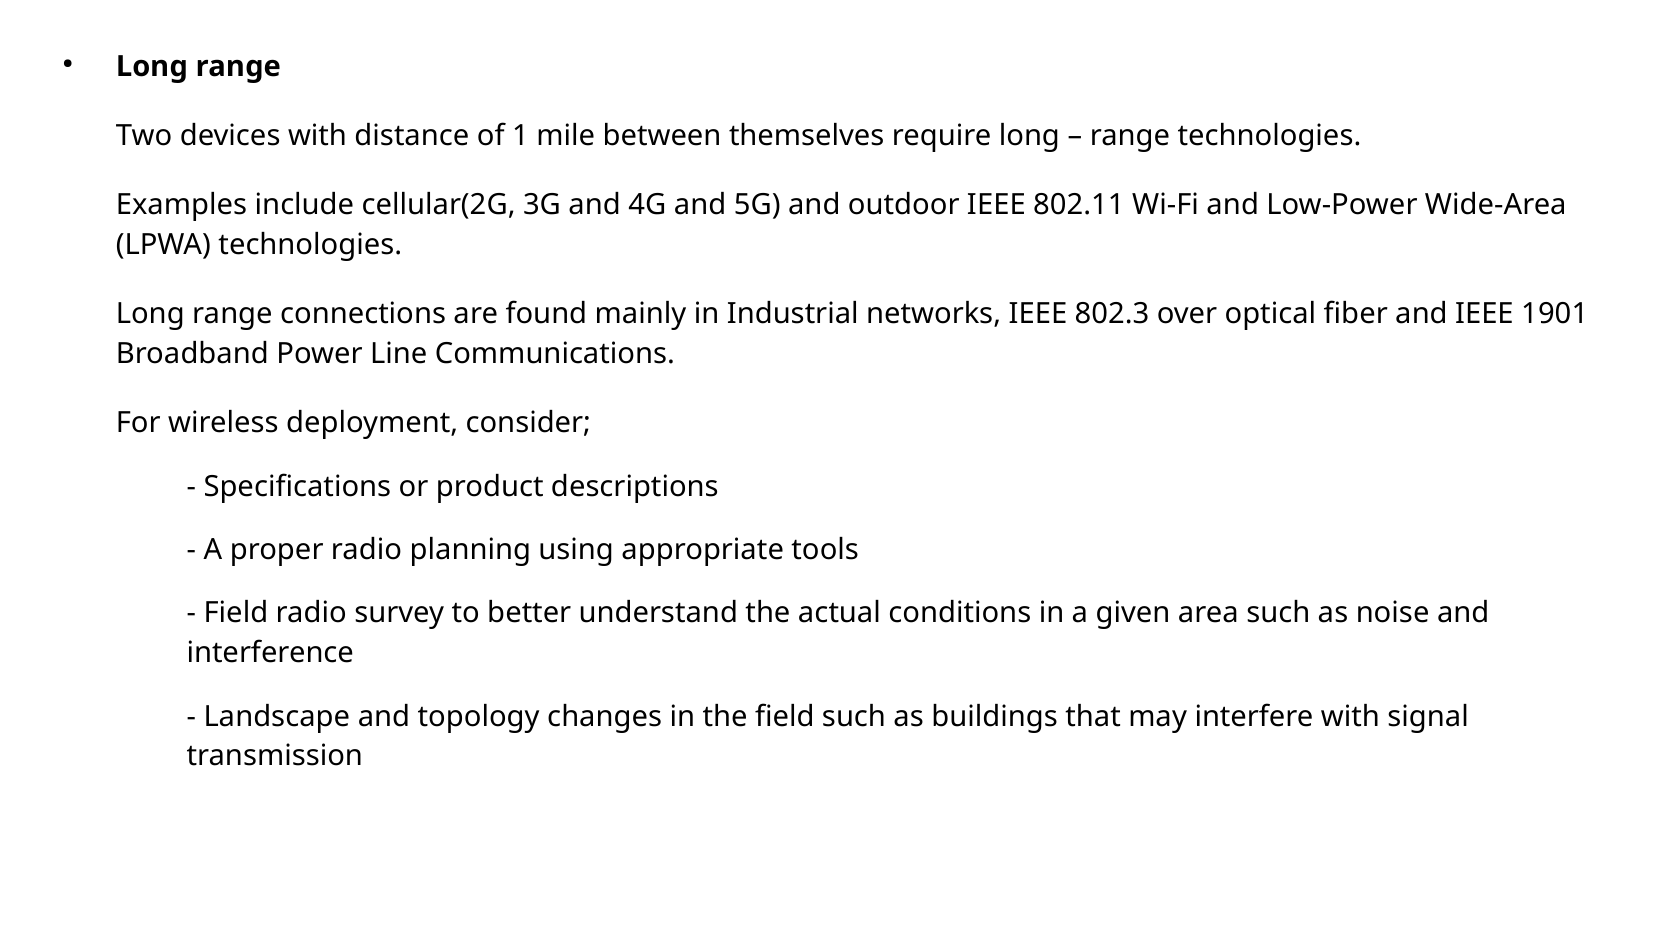

# Long range
Two devices with distance of 1 mile between themselves require long – range technologies.
Examples include cellular(2G, 3G and 4G and 5G) and outdoor IEEE 802.11 Wi-Fi and Low-Power Wide-Area (LPWA) technologies.
Long range connections are found mainly in Industrial networks, IEEE 802.3 over optical fiber and IEEE 1901 Broadband Power Line Communications.
For wireless deployment, consider;
- Specifications or product descriptions
- A proper radio planning using appropriate tools
- Field radio survey to better understand the actual conditions in a given area such as noise and interference
- Landscape and topology changes in the field such as buildings that may interfere with signal transmission